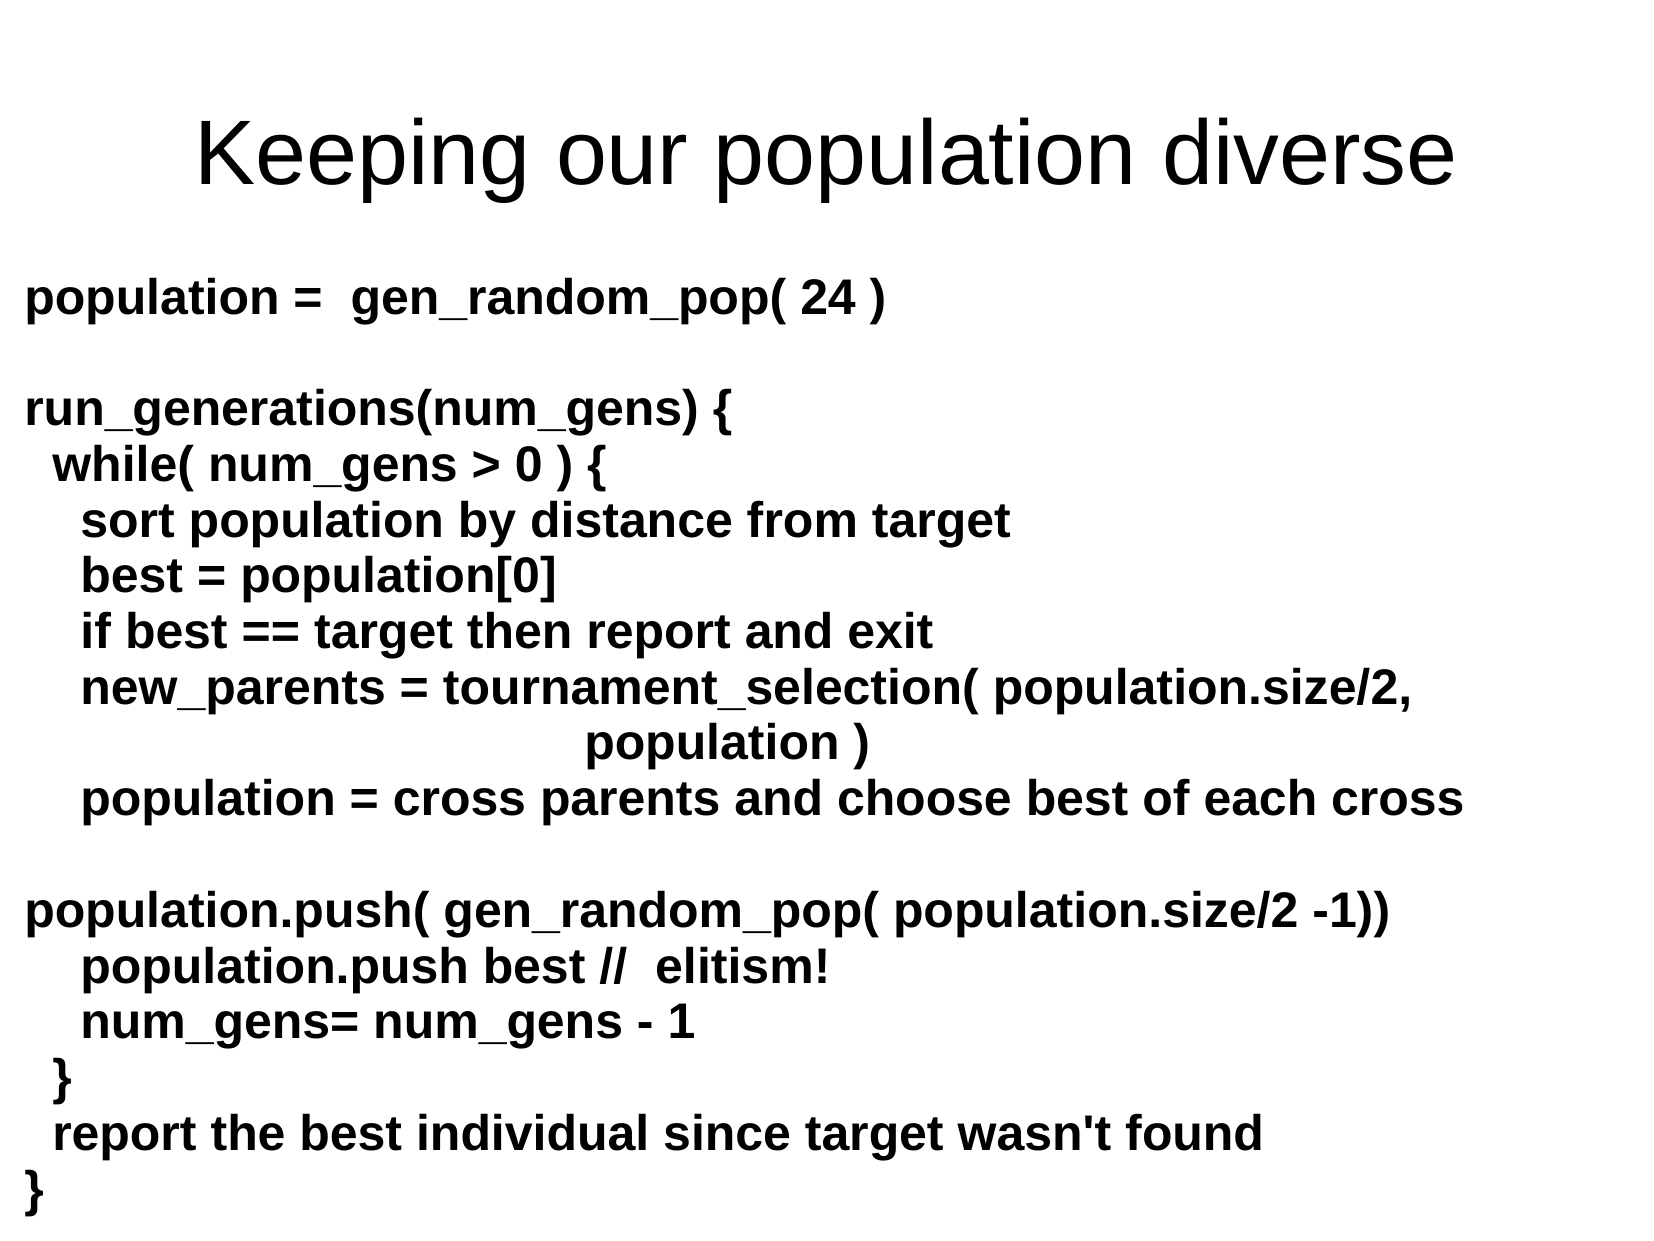

# Keeping our population diverse
population = gen_random_pop( 24 )
run_generations(num_gens) {
 while( num_gens > 0 ) {
 sort population by distance from target
 best = population[0]
 if best == target then report and exit
 new_parents = tournament_selection( population.size/2,
 population )
 population = cross parents and choose best of each cross population.push( gen_random_pop( population.size/2 -1))
 population.push best // elitism!
 num_gens= num_gens - 1
 }
 report the best individual since target wasn't found
}